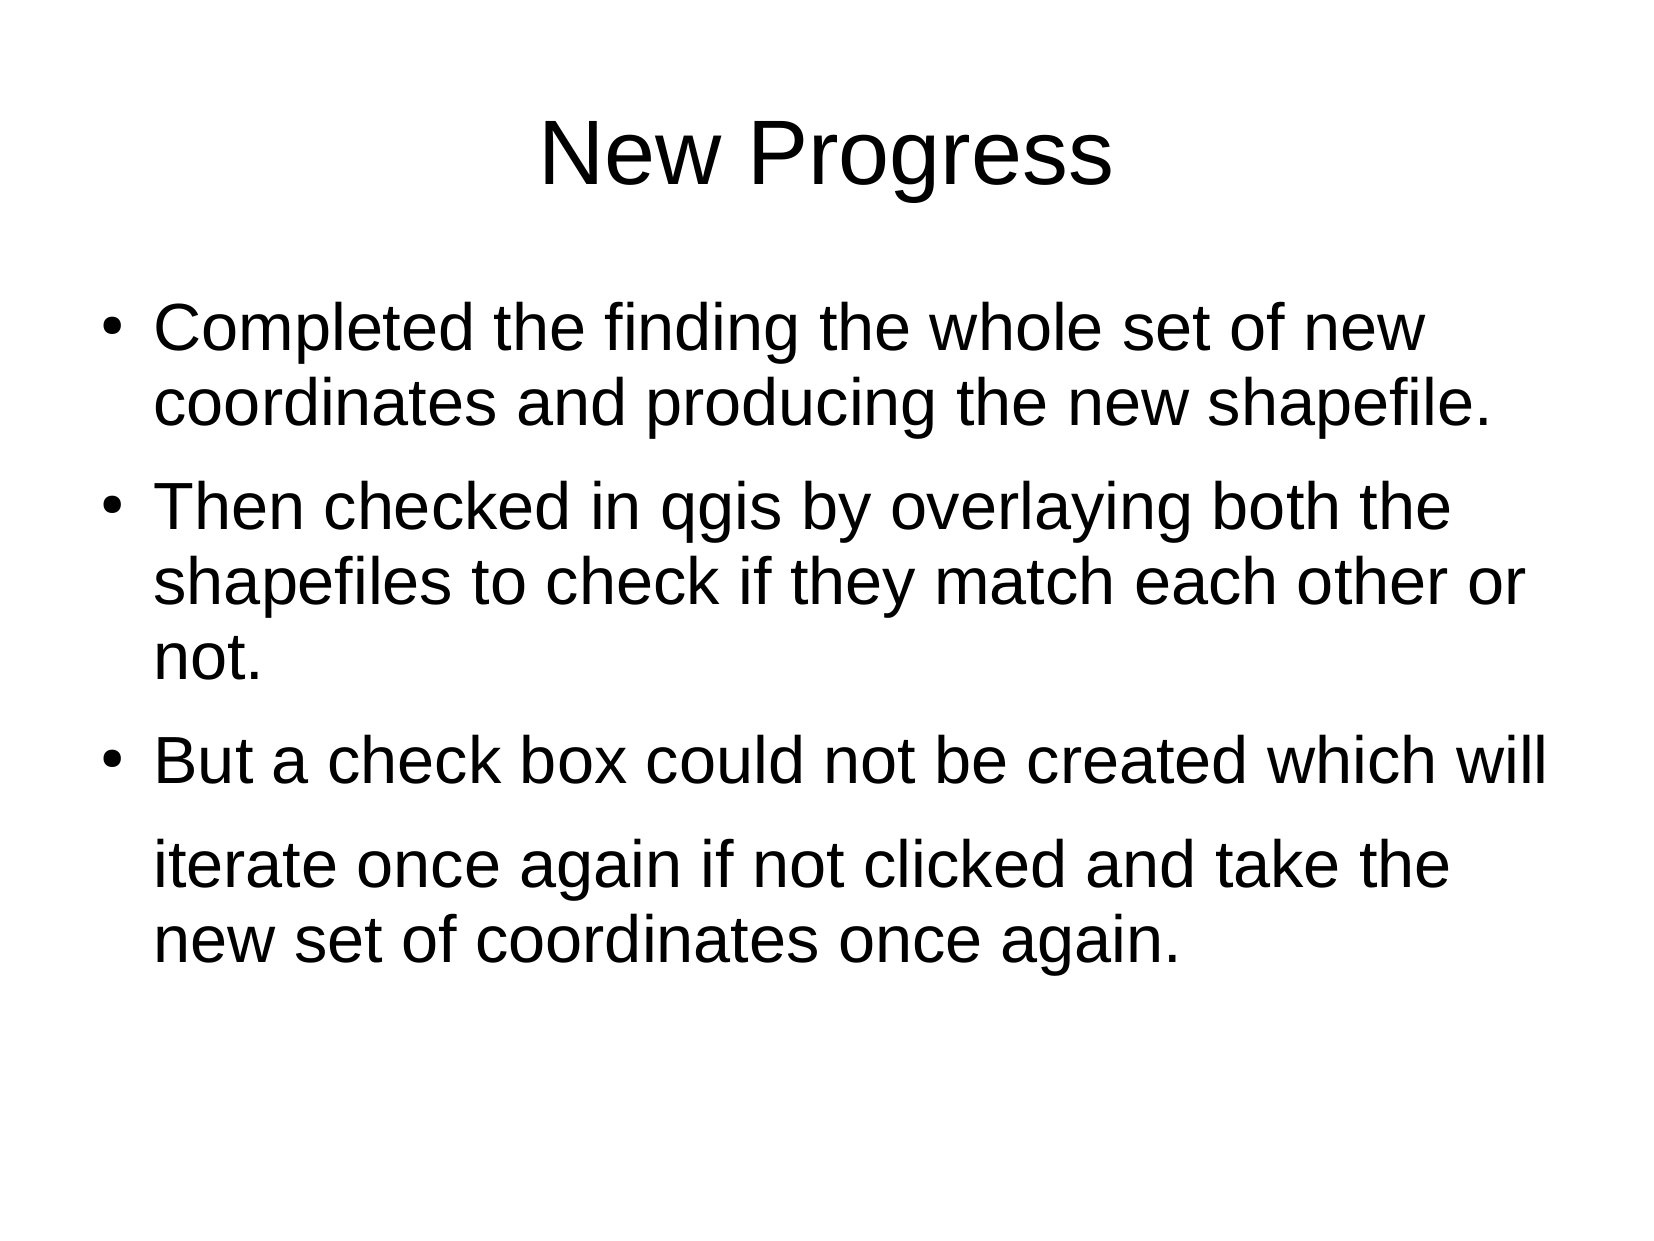

# New Progress
Completed the finding the whole set of new coordinates and producing the new shapefile.
Then checked in qgis by overlaying both the shapefiles to check if they match each other or not.
But a check box could not be created which will
iterate once again if not clicked and take the new set of coordinates once again.